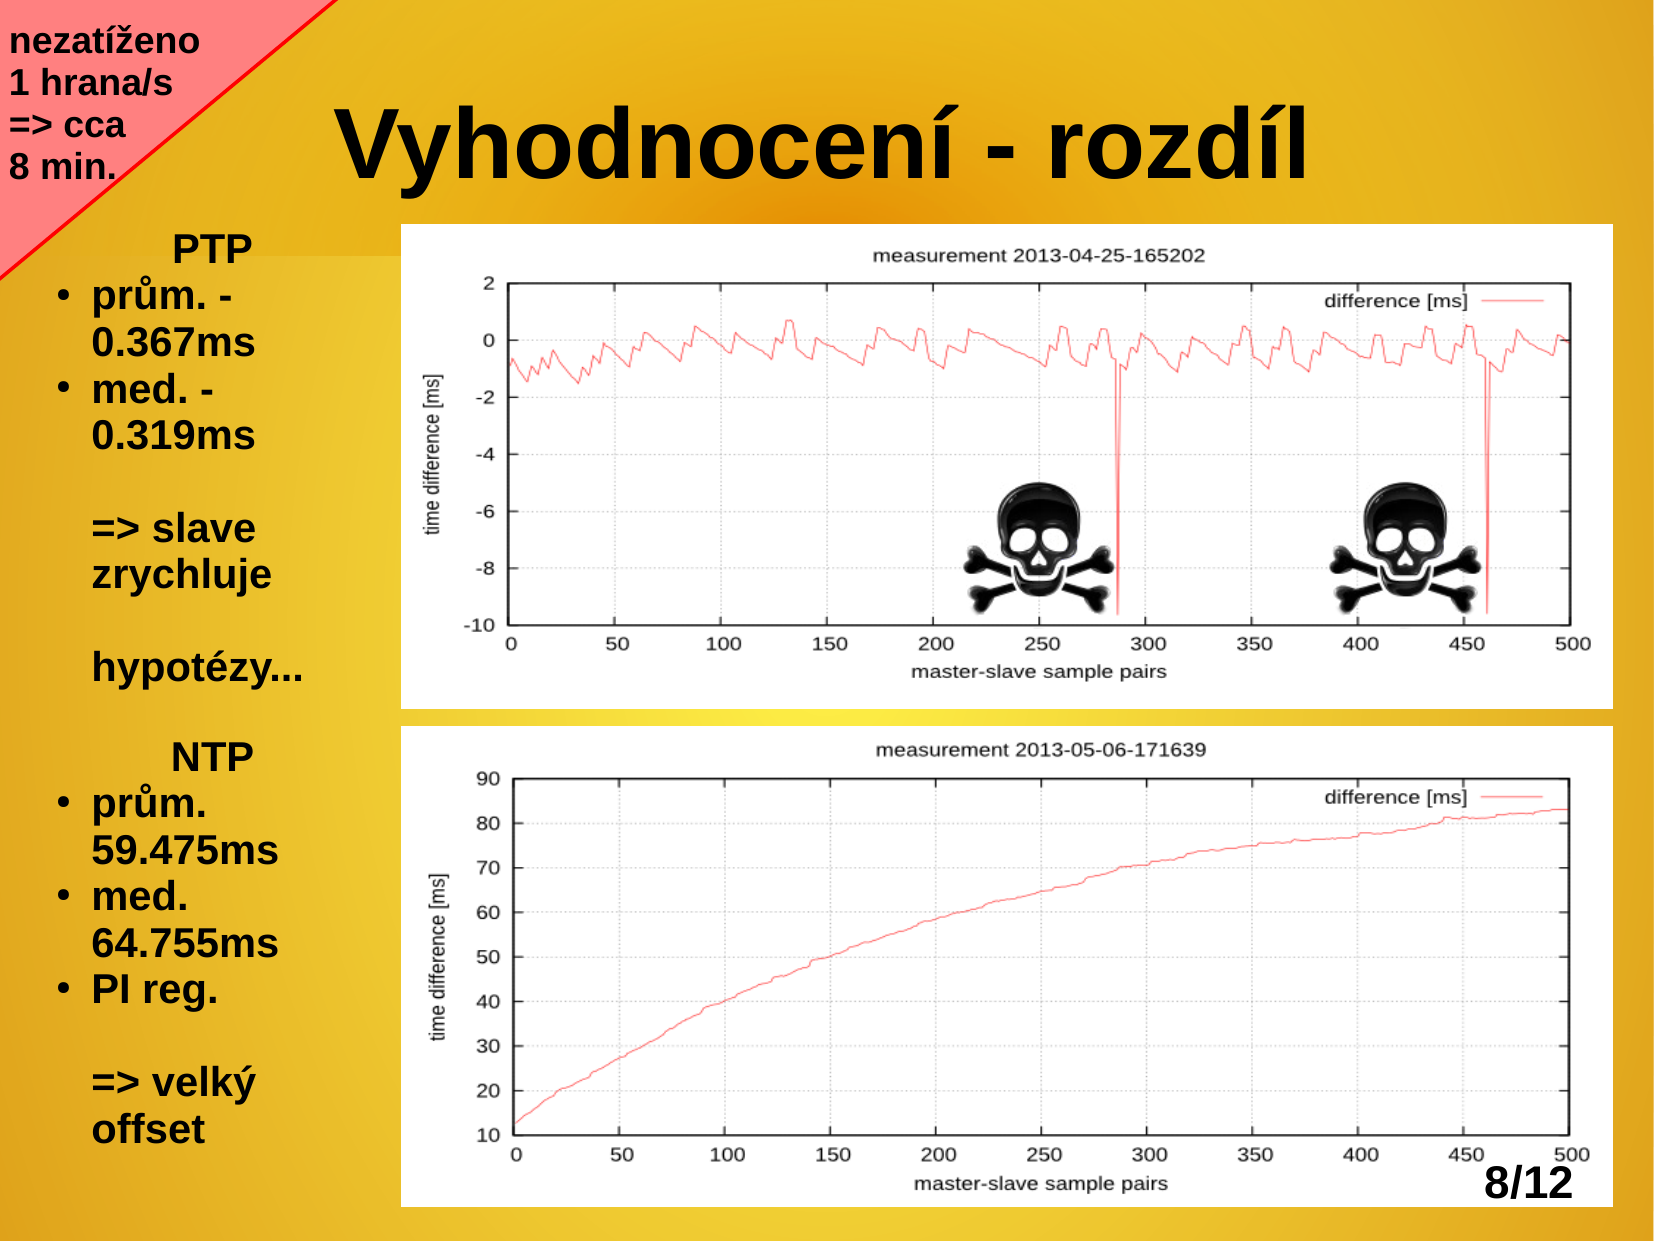

nezatíženo
1 hrana/s
=> cca
8 min.
# Vyhodnocení - rozdíl
PTP
prům. -0.367ms
med. -0.319ms
=> slave zrychluje
hypotézy...
NTP
prům. 59.475ms
med. 64.755ms
PI reg.
=> velký offset